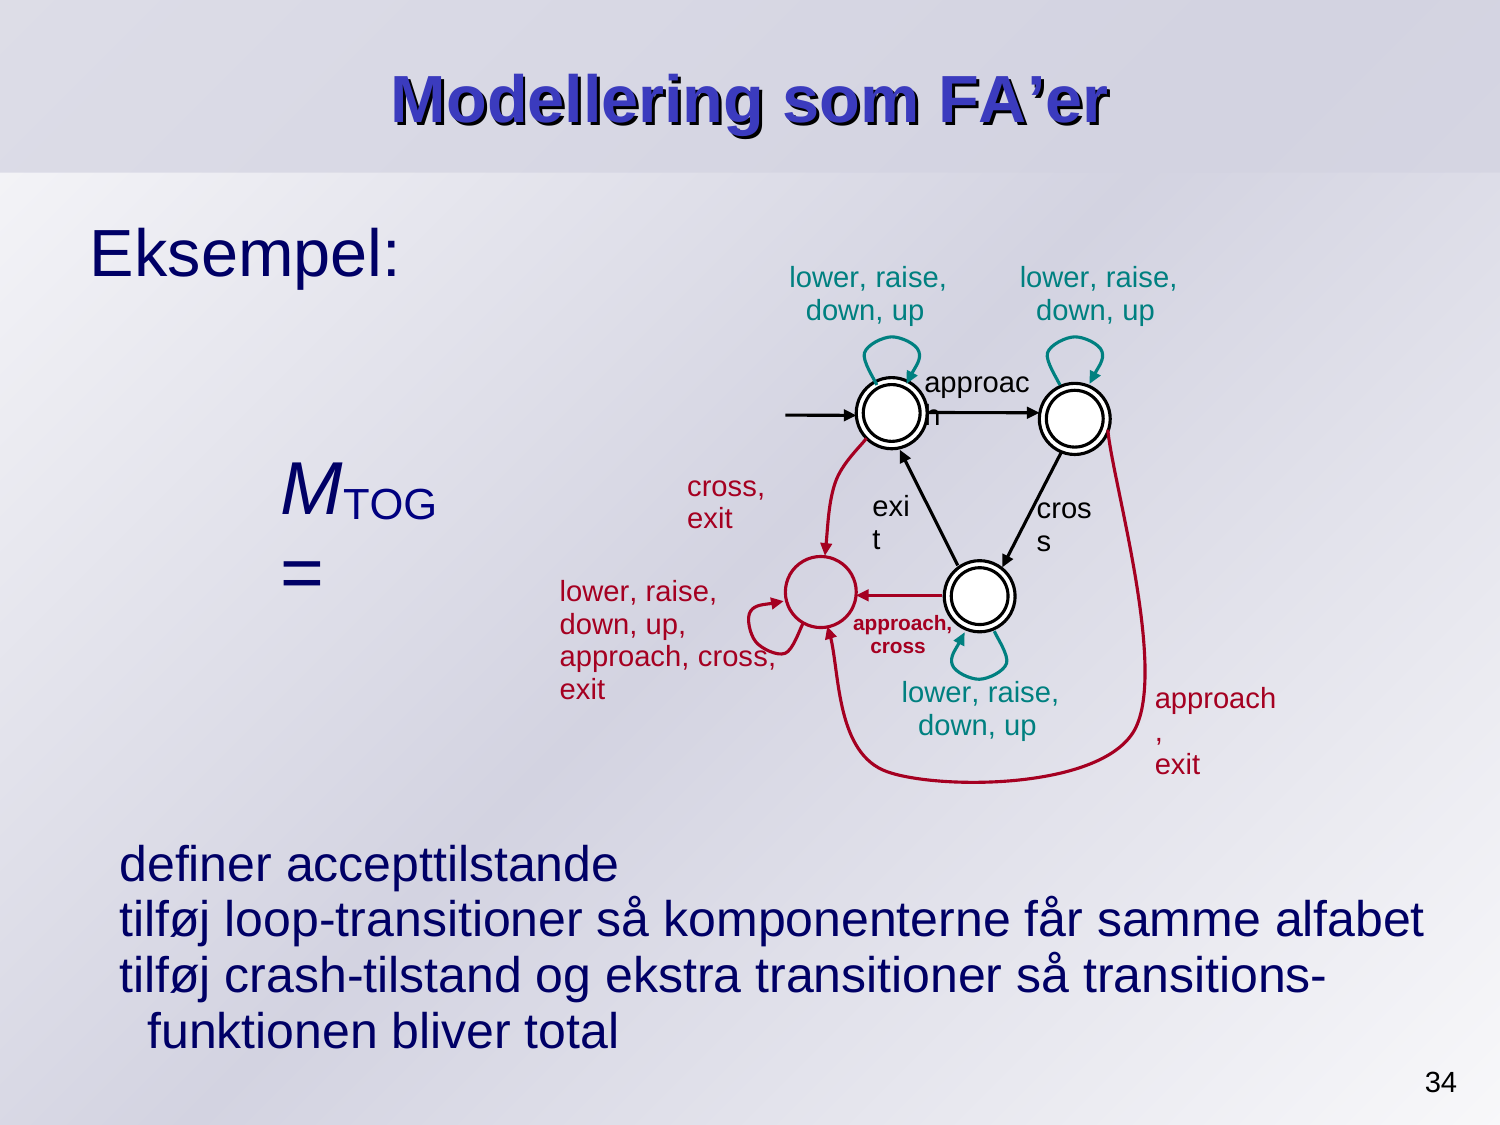

# Modellering som FA’er
Eksempel:
lower, raise,
 down, up
lower, raise,
 down, up
lower, raise,
 down, up
approach
cross, exit
lower, raise,
down, up,
approach, cross,
exit
approach,
 cross
approach,
exit
MTOG =
exit
cross
 definer accepttilstande
 tilføj loop-transitioner så komponenterne får samme alfabet
 tilføj crash-tilstand og ekstra transitioner så transitions-
 funktionen bliver total
34